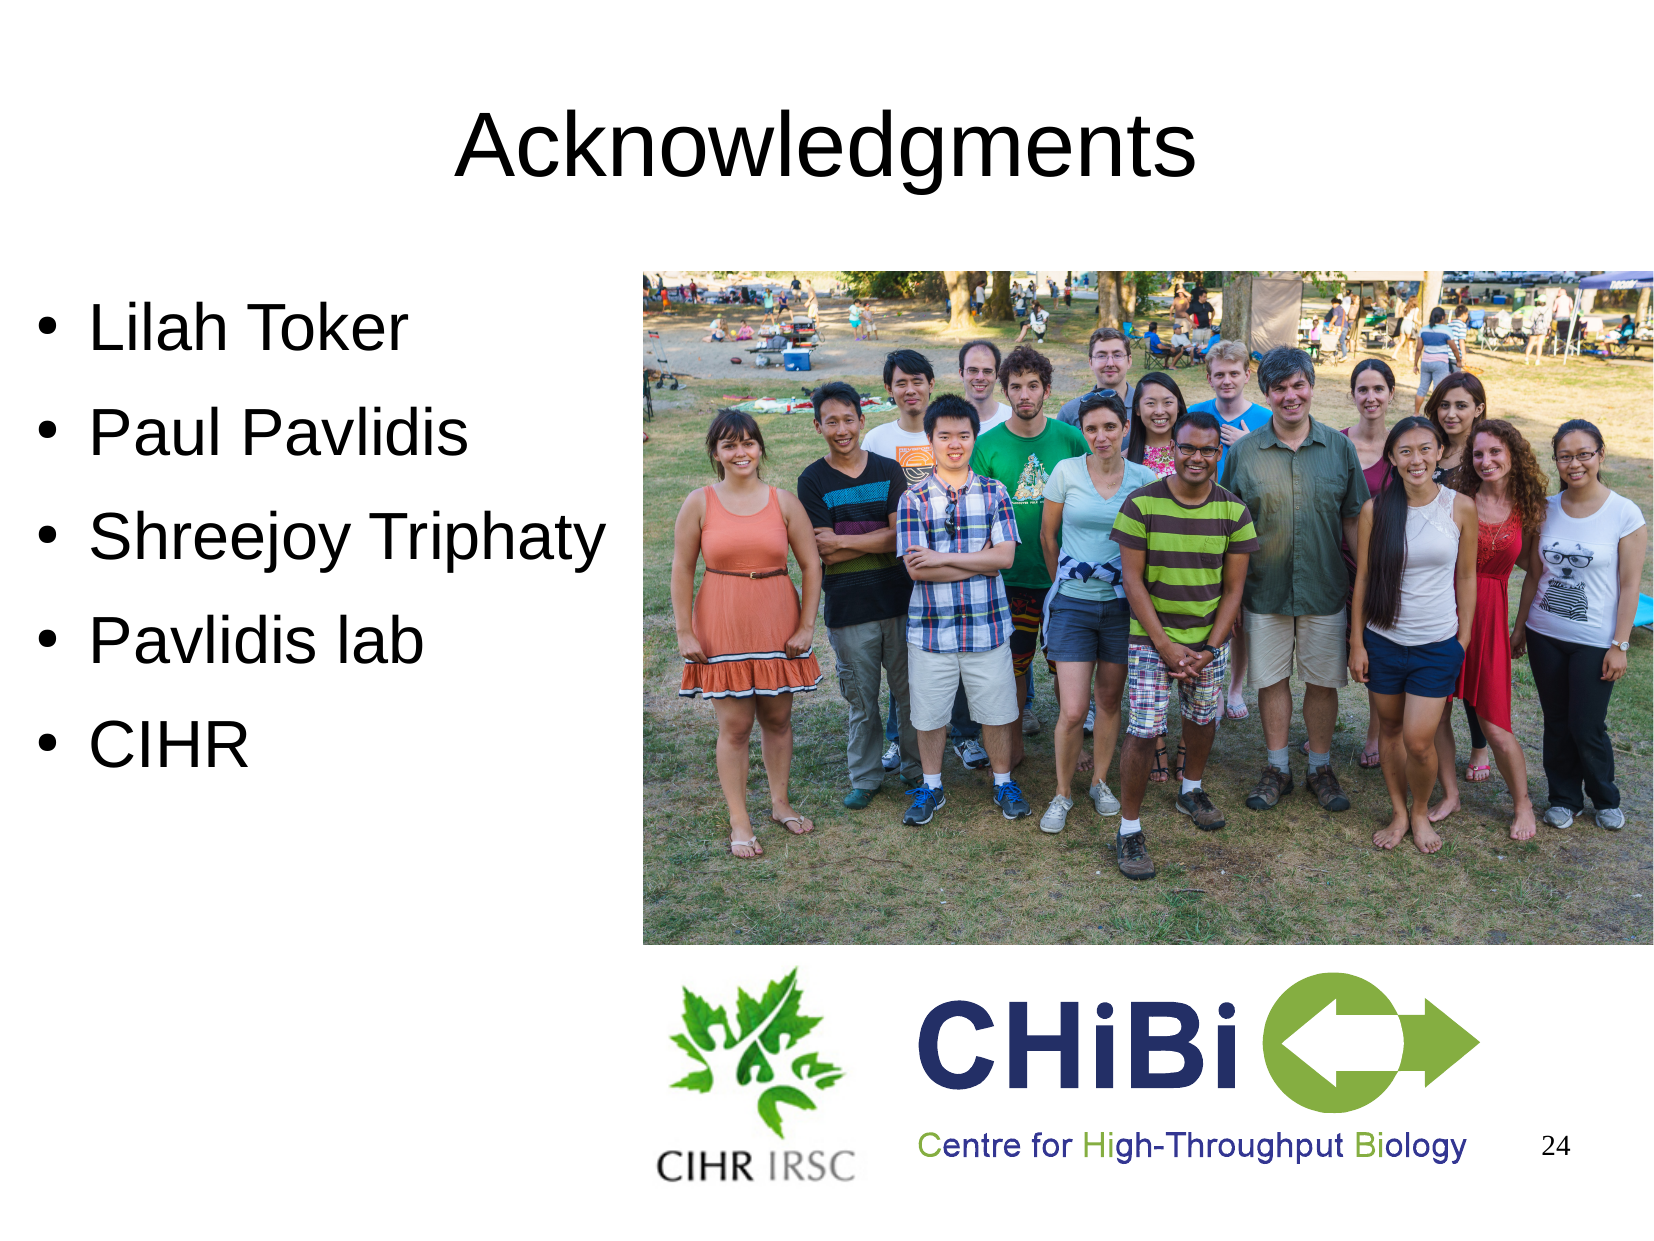

# Acknowledgments
Lilah Toker
Paul Pavlidis
Shreejoy Triphaty
Pavlidis lab
CIHR
24